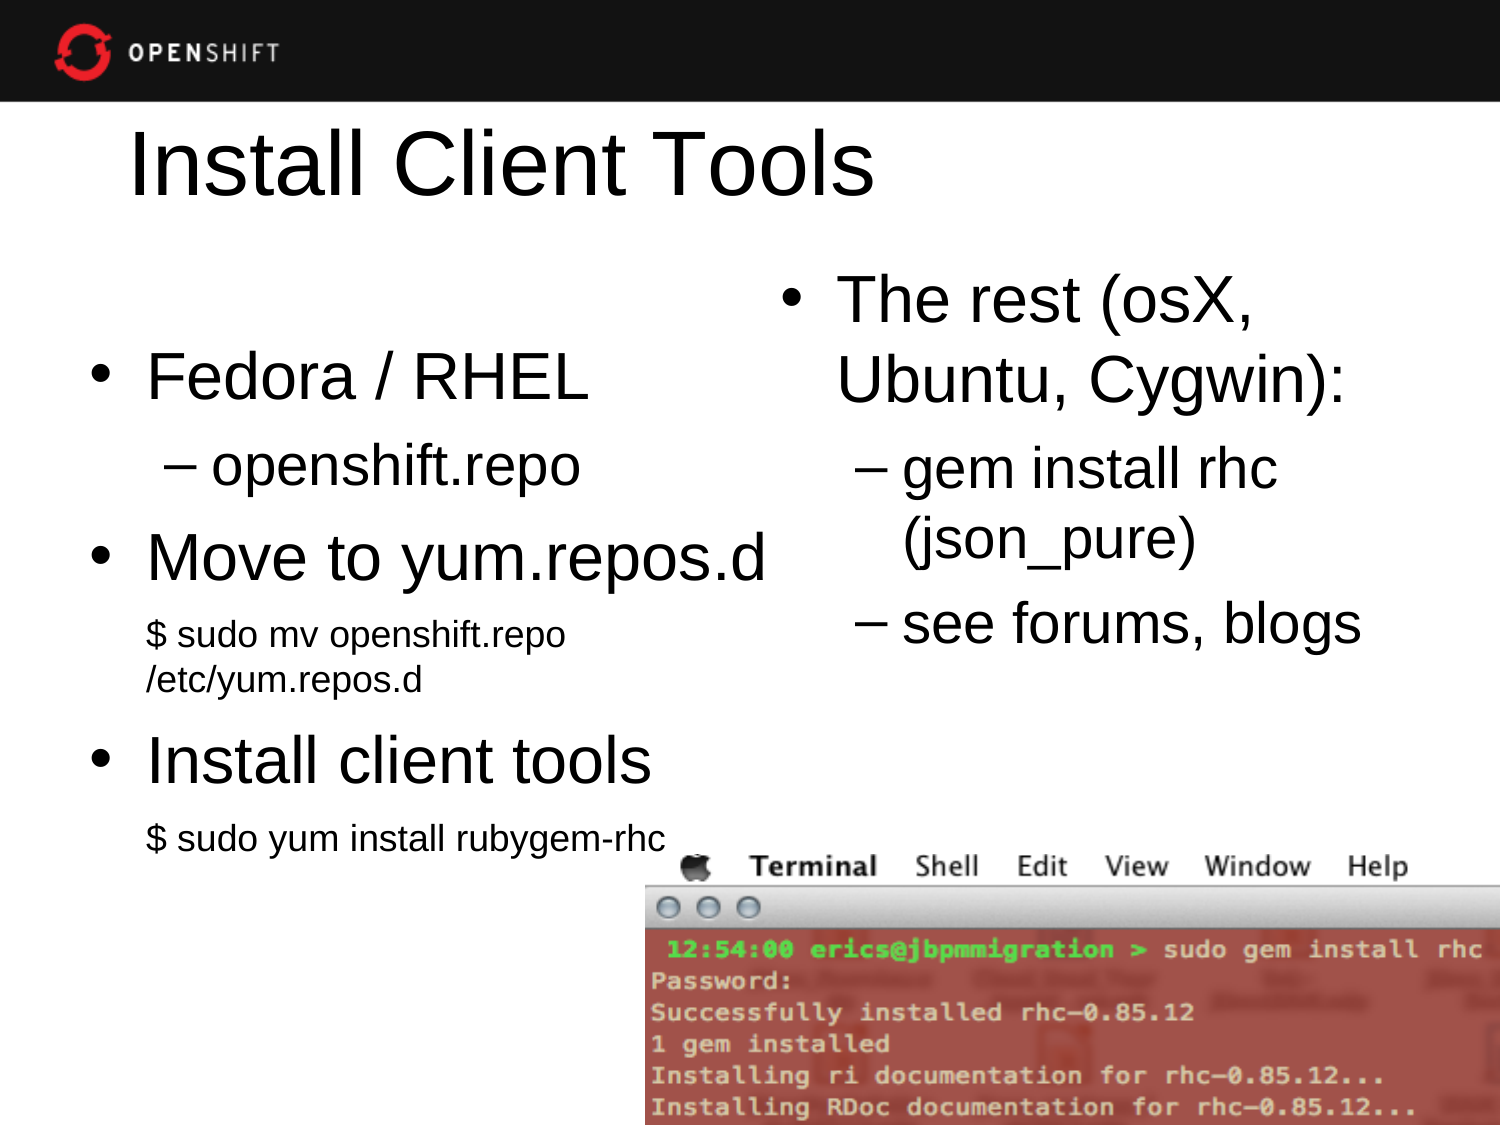

# Install Client Tools
The rest (osX, Ubuntu, Cygwin):
gem install rhc (json_pure)
see forums, blogs
Fedora / RHEL
openshift.repo
Move to yum.repos.d
$ sudo mv openshift.repo /etc/yum.repos.d
Install client tools
$ sudo yum install rubygem-rhc